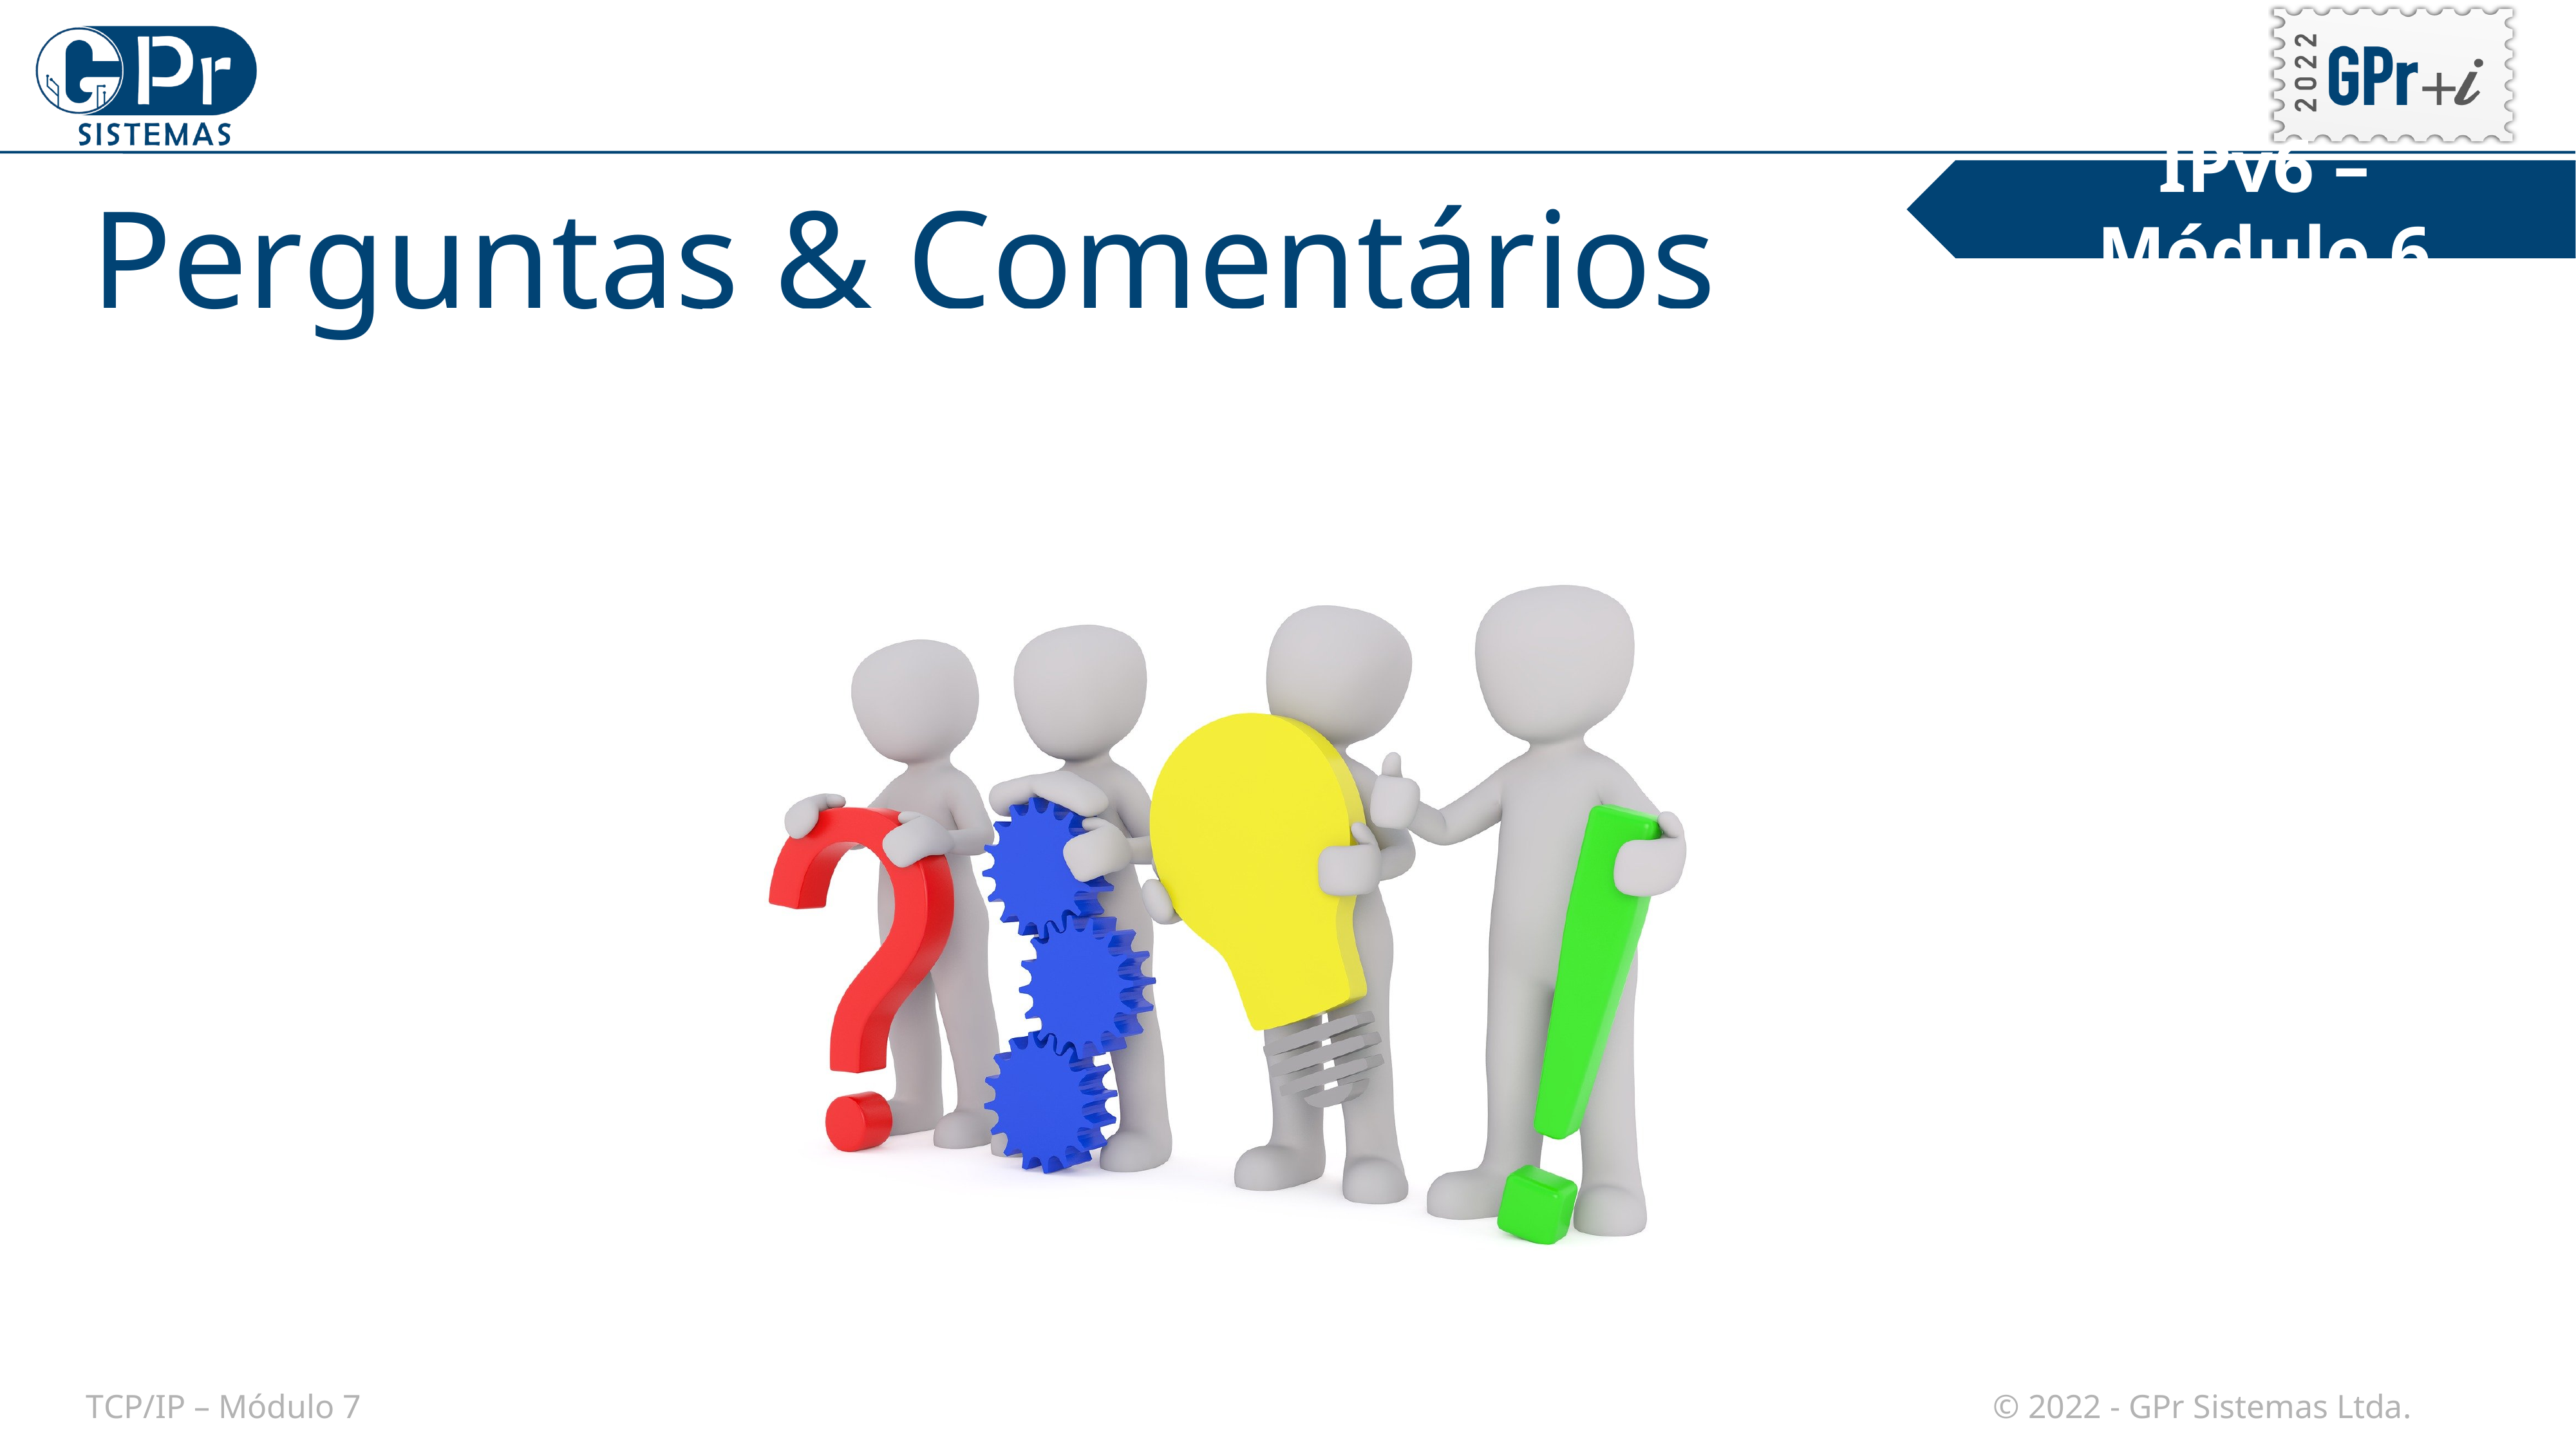

IPv6 – Módulo 6
# Perguntas & Comentários